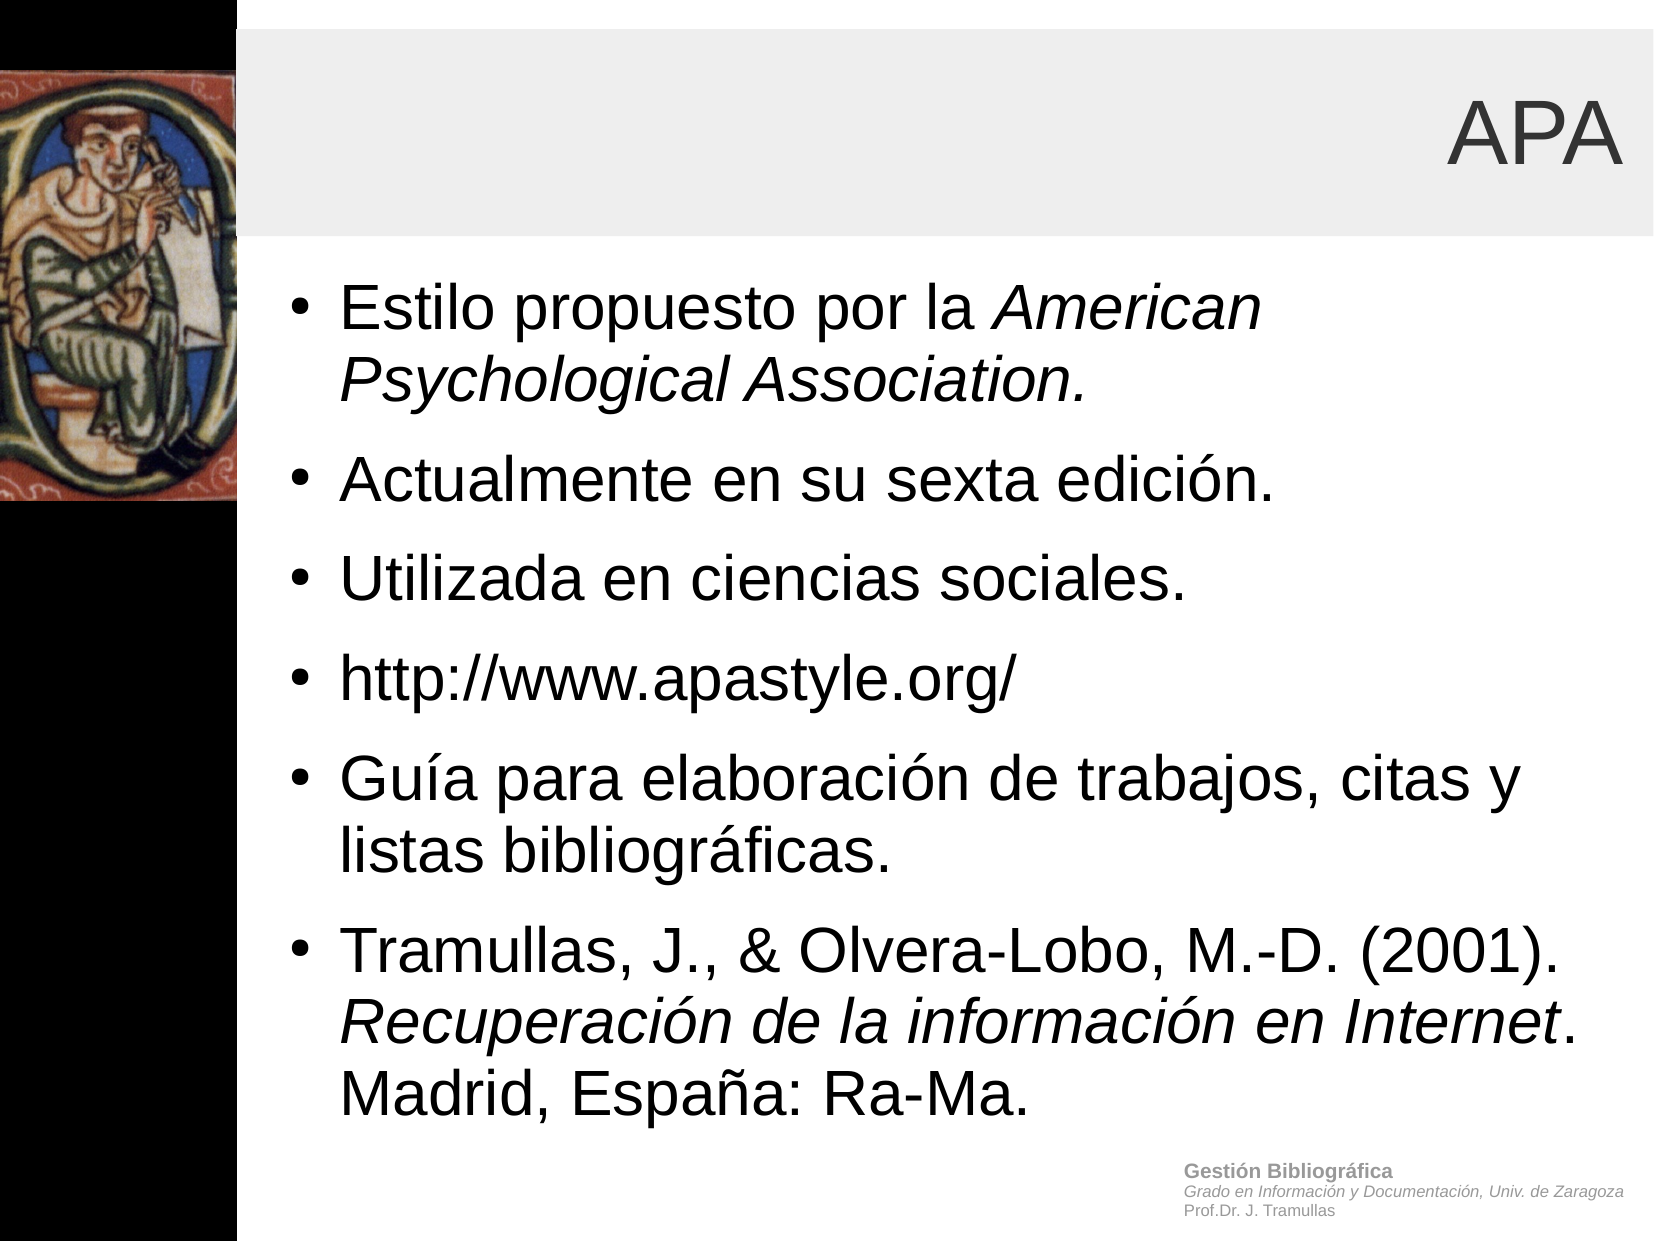

# APA
Estilo propuesto por la American Psychological Association.
Actualmente en su sexta edición.
Utilizada en ciencias sociales.
http://www.apastyle.org/
Guía para elaboración de trabajos, citas y listas bibliográficas.
Tramullas, J., & Olvera-Lobo, M.-D. (2001). Recuperación de la información en Internet. Madrid, España: Ra-Ma.